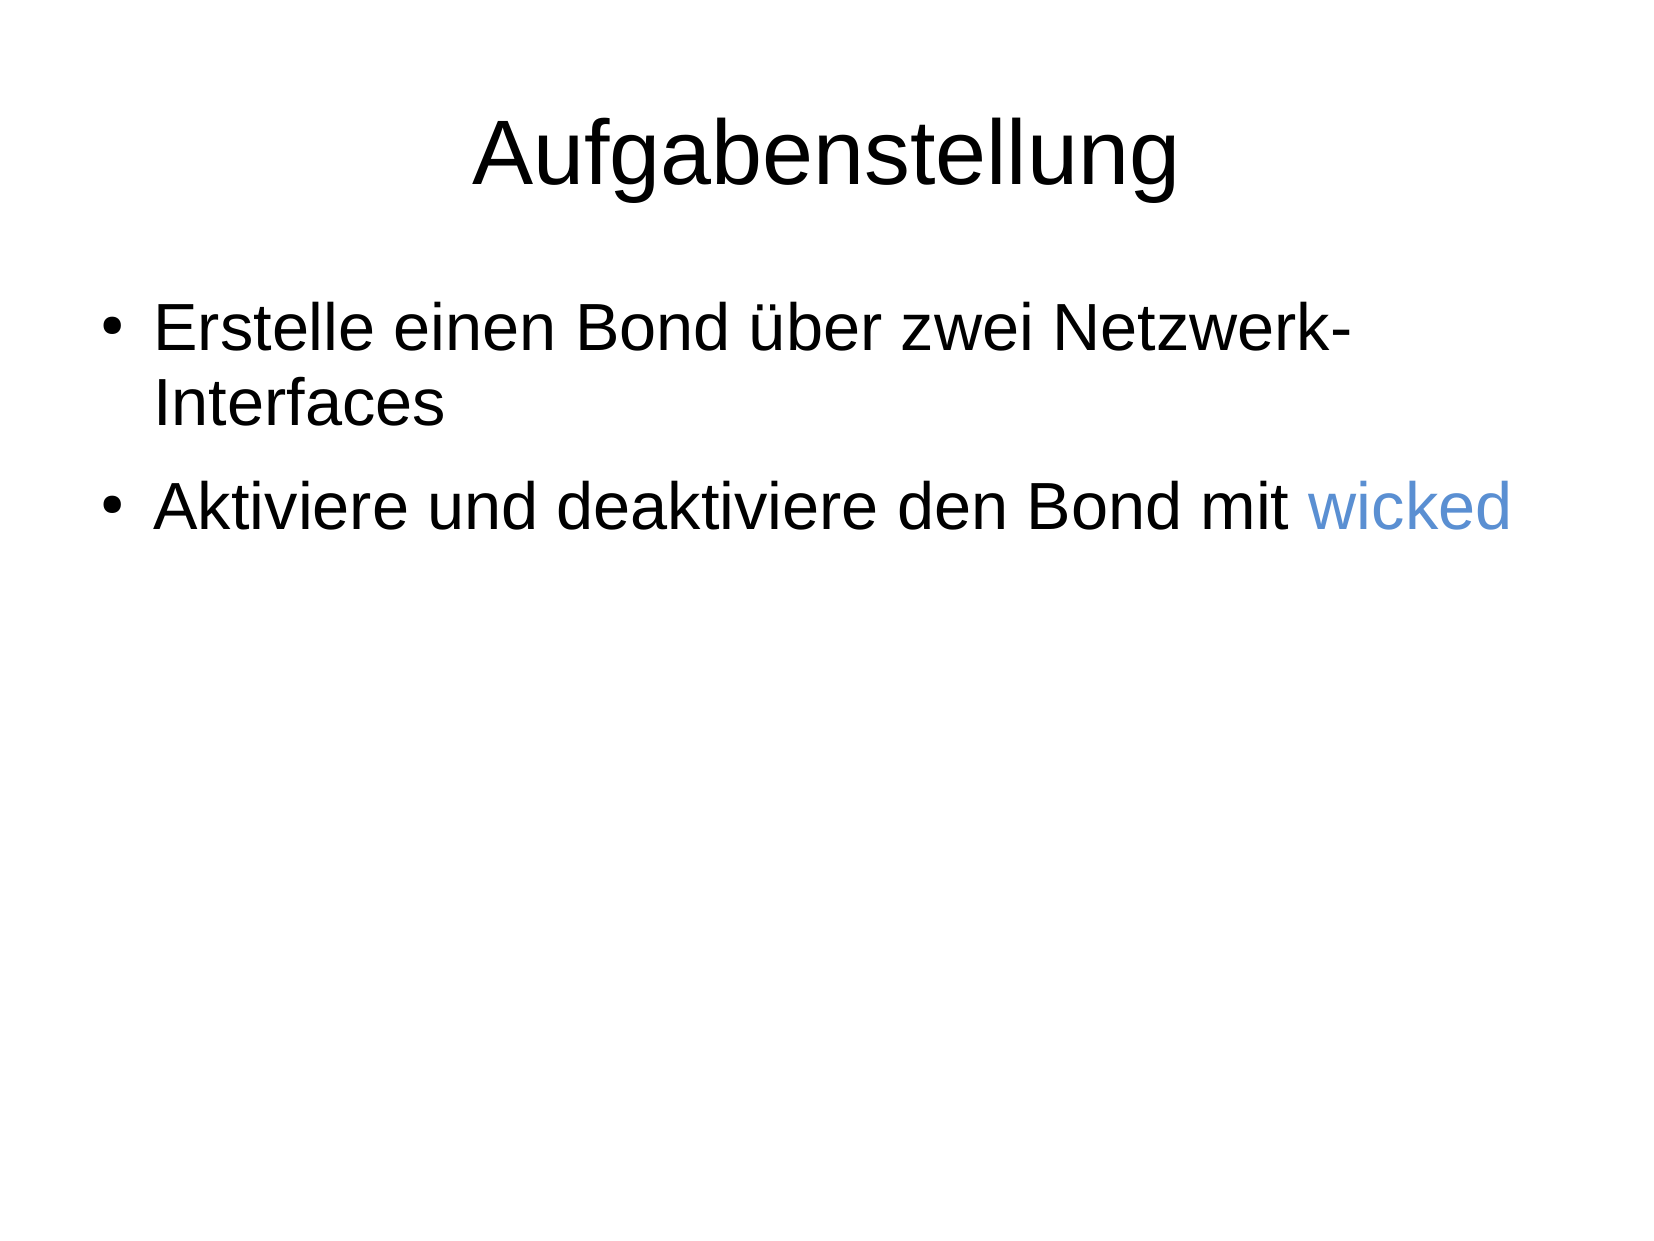

# Aufgabenstellung
Erstelle einen Bond über zwei Netzwerk-Interfaces
Aktiviere und deaktiviere den Bond mit wicked